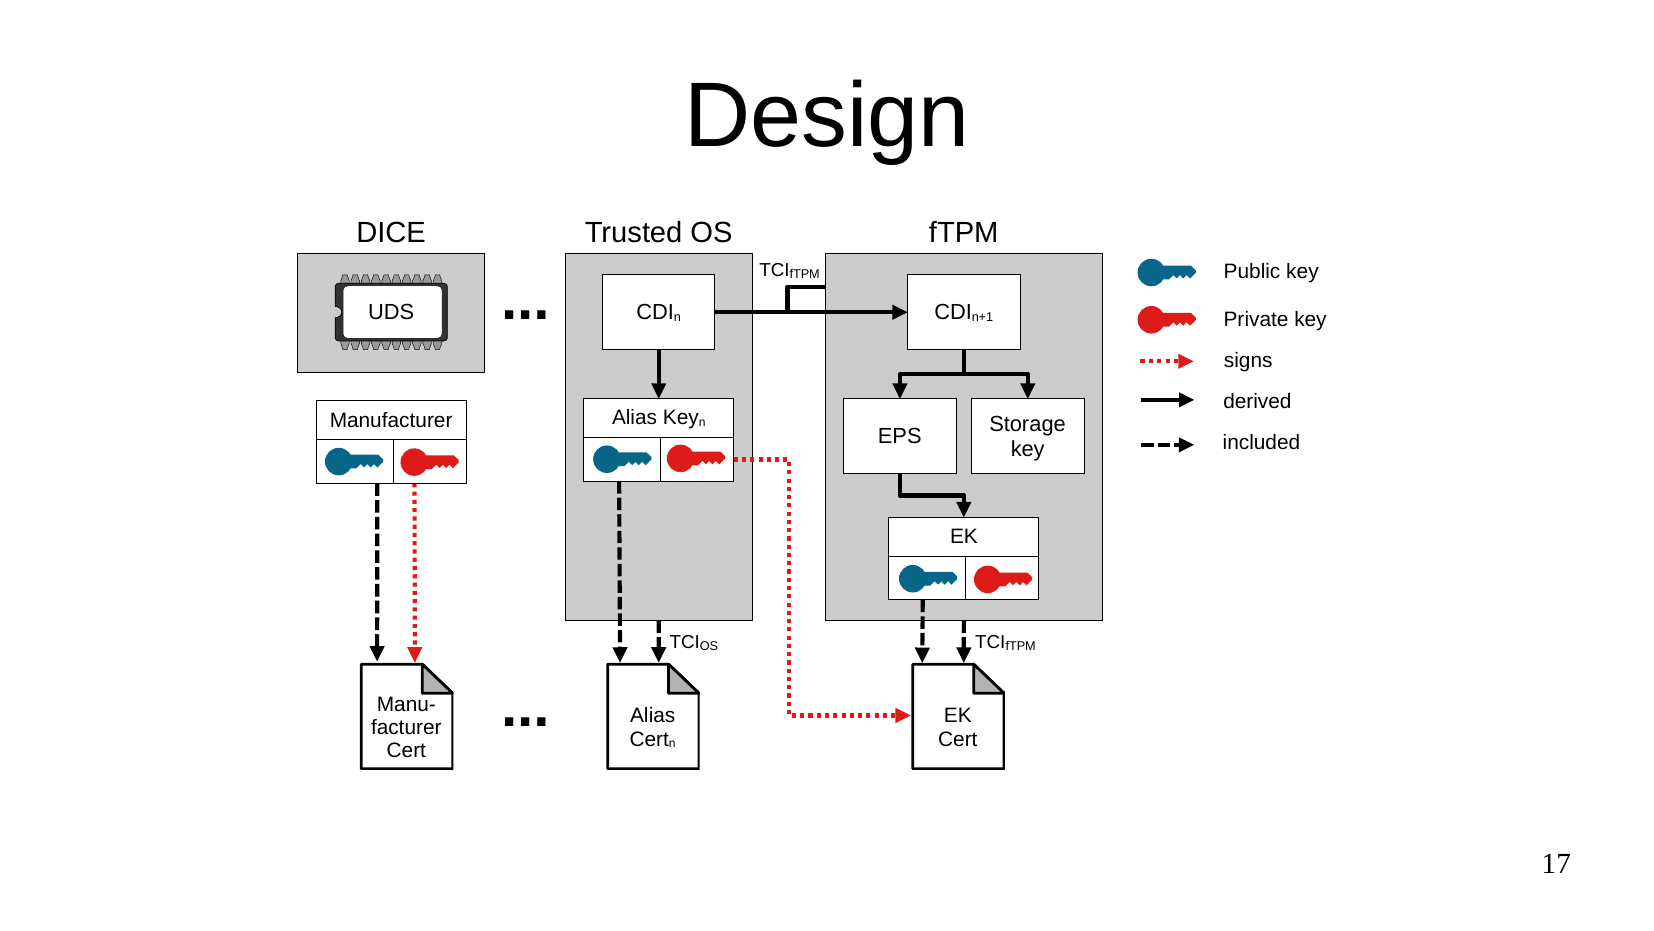

# Design
Trusted OS
fTPM
DICE
TCIfTPM
Public key
...
UDS
CDIn
CDIn+1
Private key
signs
derived
Alias Keyn
EPS
Storage
key
Manufacturer
included
EK
TCIfTPM
TCIOS
Alias
Certn
Manu-
facturer
Cert
EK
Cert
...
17